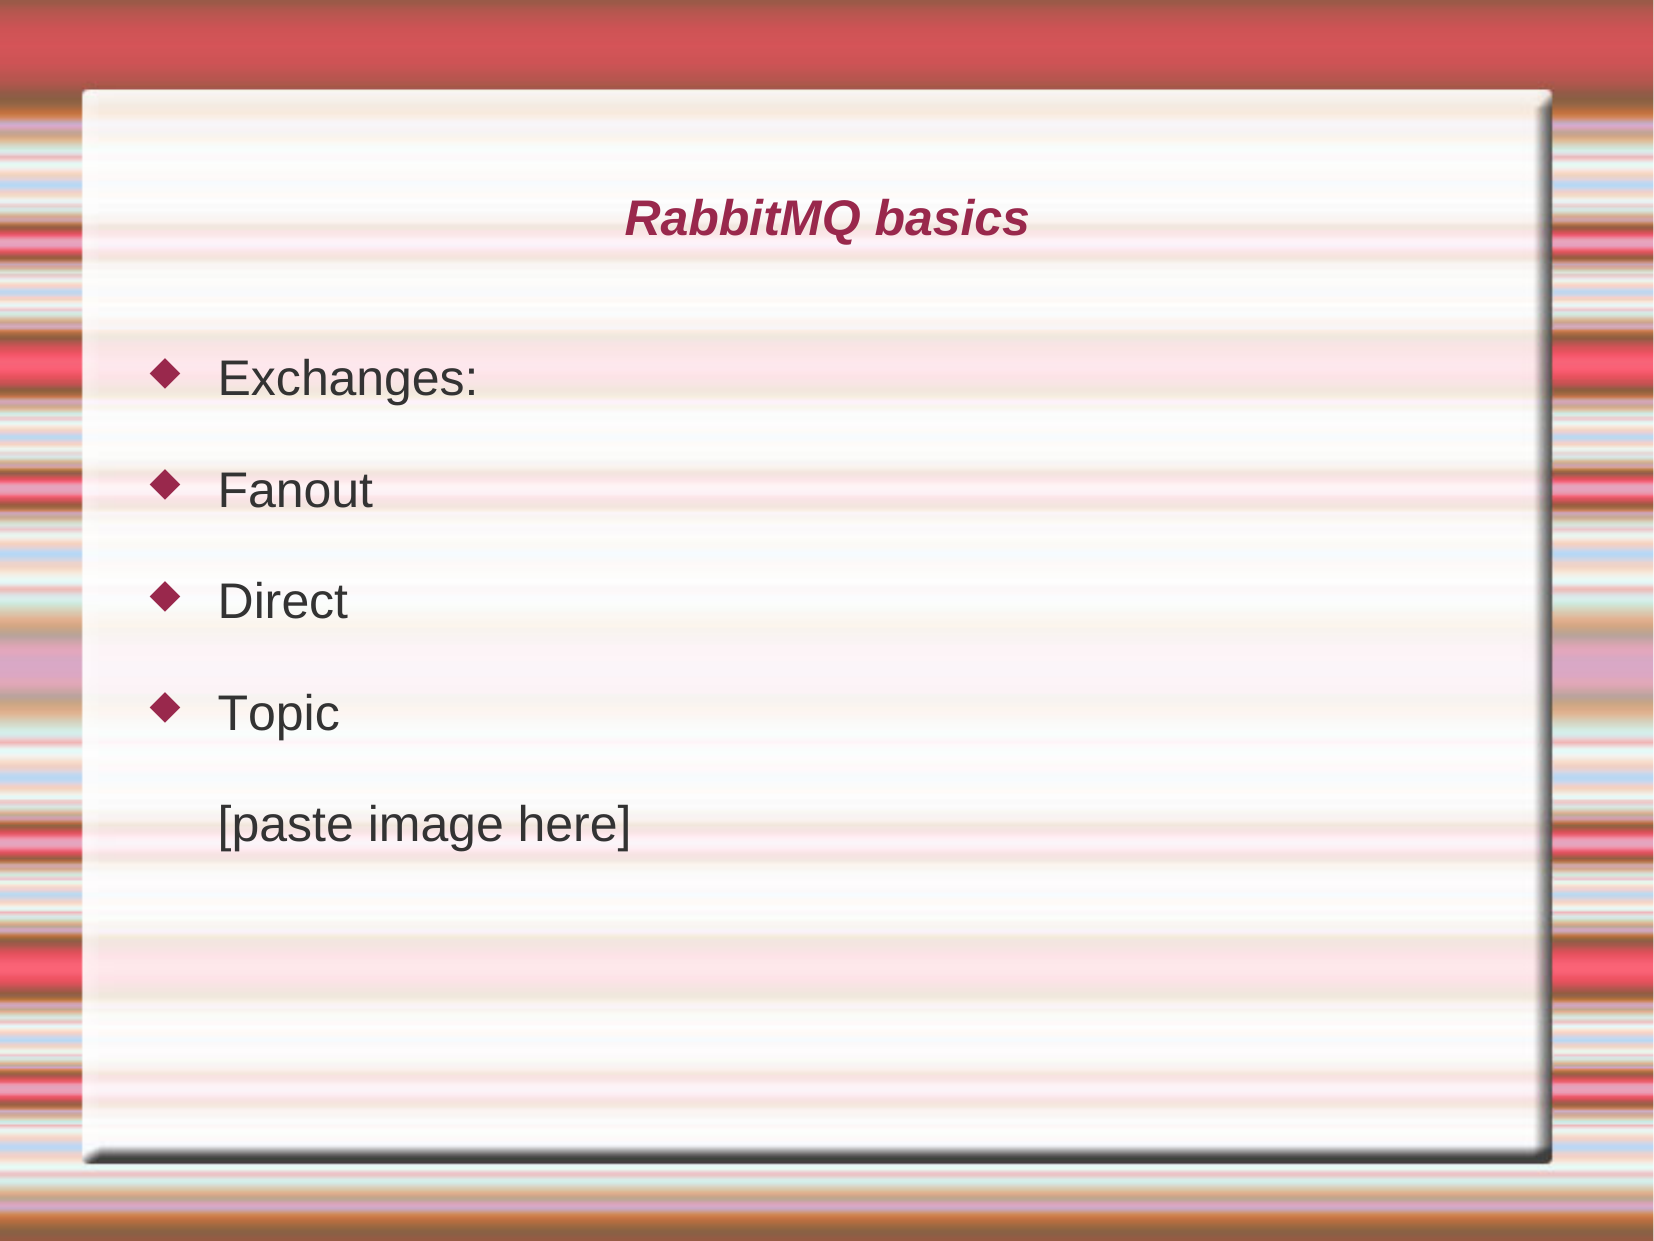

# RabbitMQ basics
Exchanges:
Fanout
Direct
Topic
[paste image here]